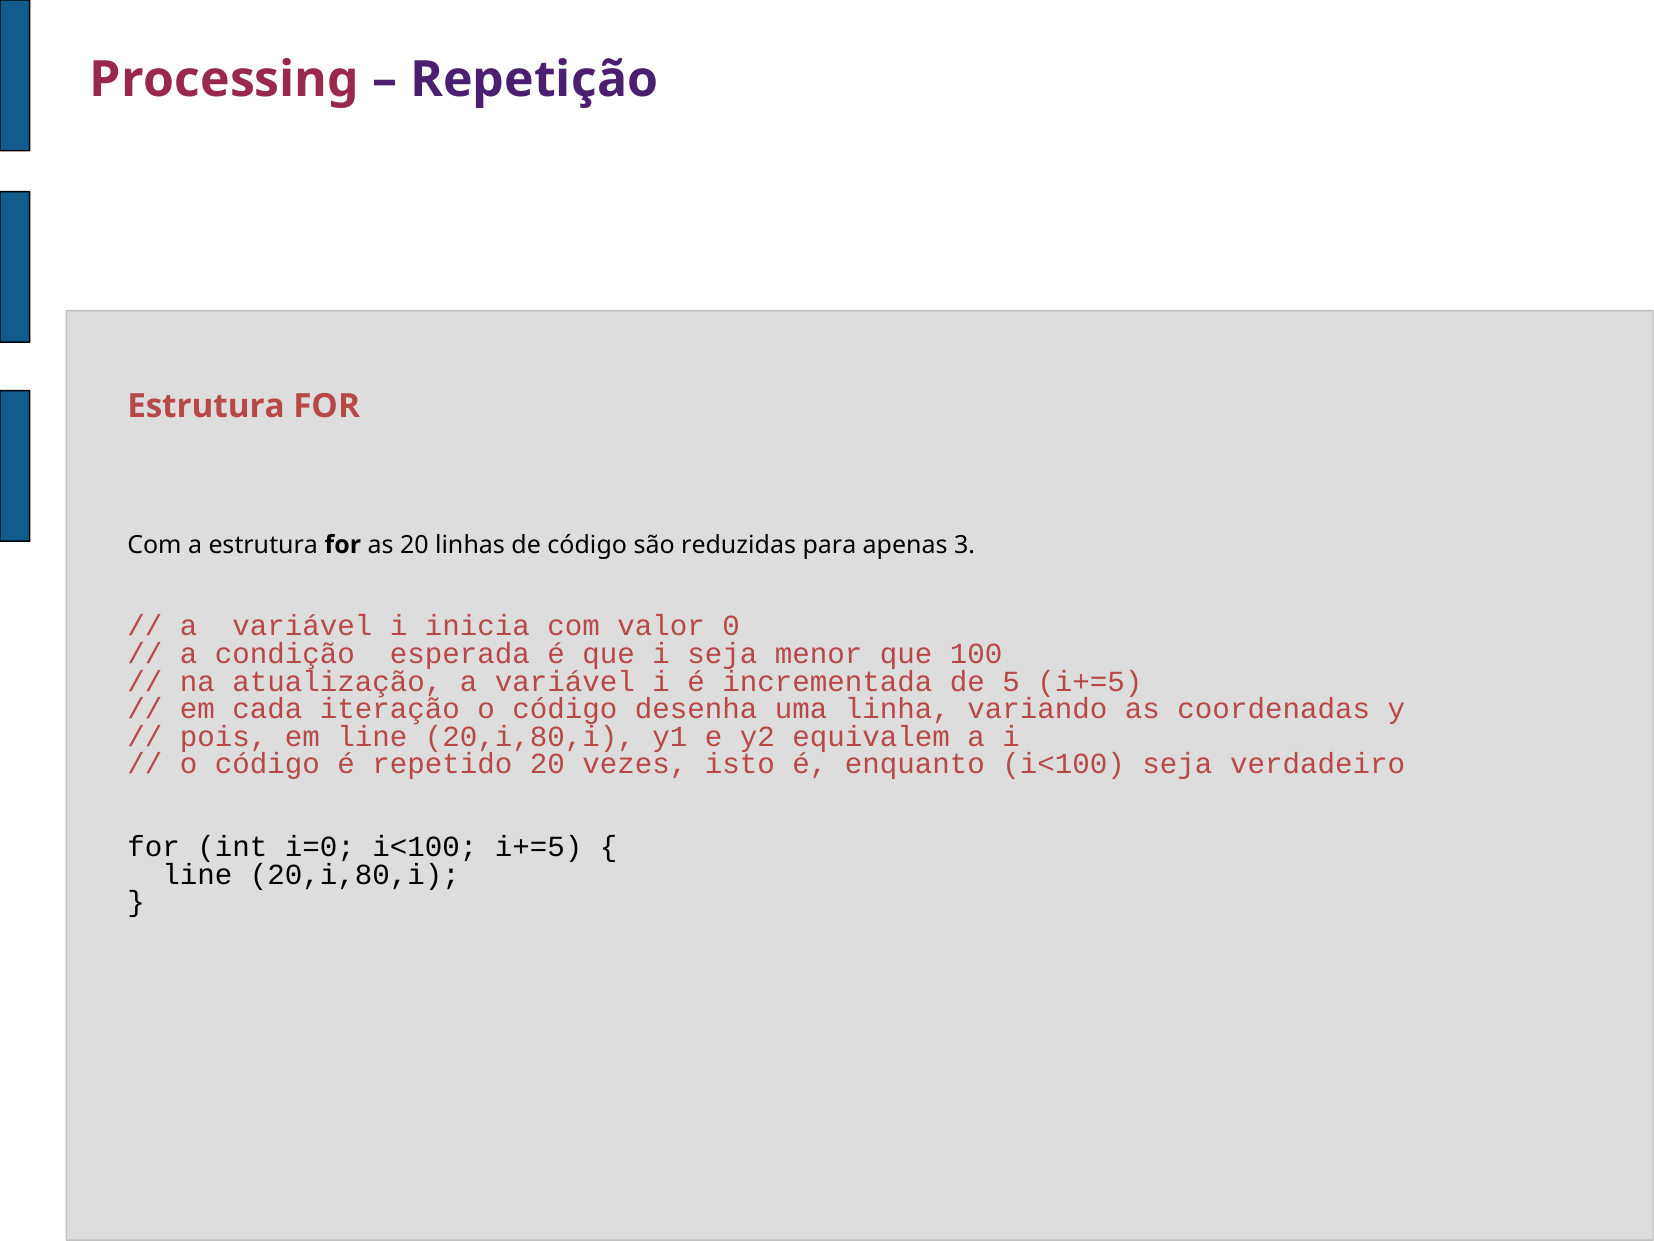

Processing – Repetição
Estrutura FOR
Com a estrutura for as 20 linhas de código são reduzidas para apenas 3.
// a variável i inicia com valor 0
// a condição esperada é que i seja menor que 100
// na atualização, a variável i é incrementada de 5 (i+=5)
// em cada iteração o código desenha uma linha, variando as coordenadas y
// pois, em line (20,i,80,i), y1 e y2 equivalem a i
// o código é repetido 20 vezes, isto é, enquanto (i<100) seja verdadeiro
for (int i=0; i<100; i+=5) {
 line (20,i,80,i);
}